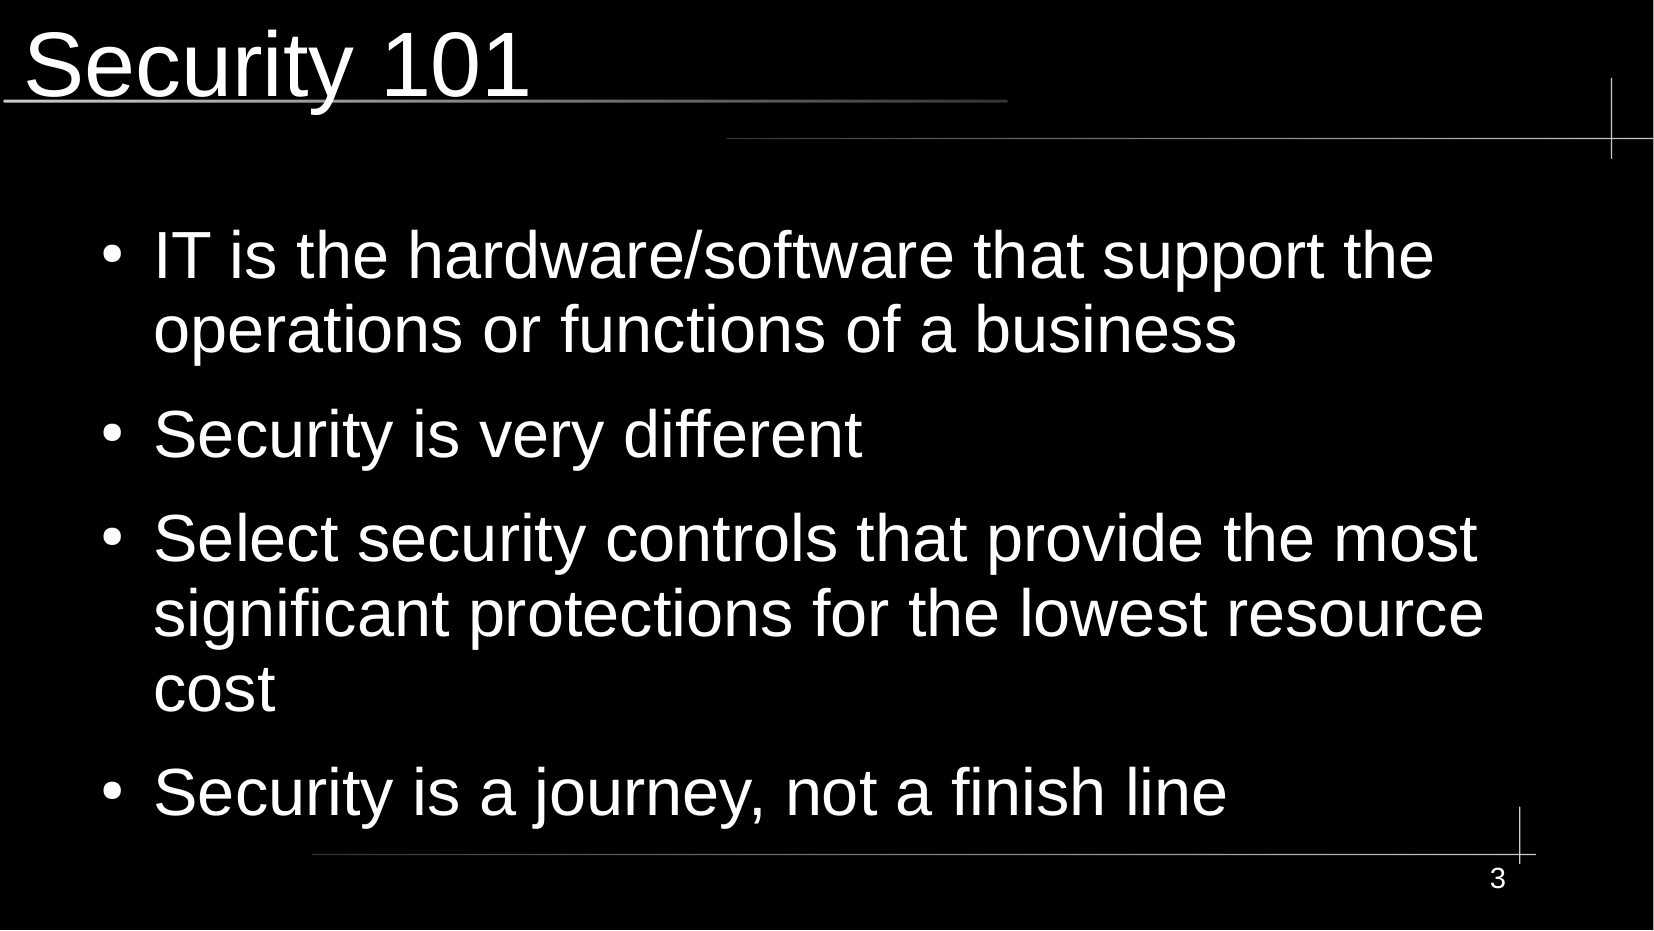

# Security 101
IT is the hardware/software that support the operations or functions of a business
Security is very different
Select security controls that provide the most significant protections for the lowest resource cost
Security is a journey, not a finish line
3